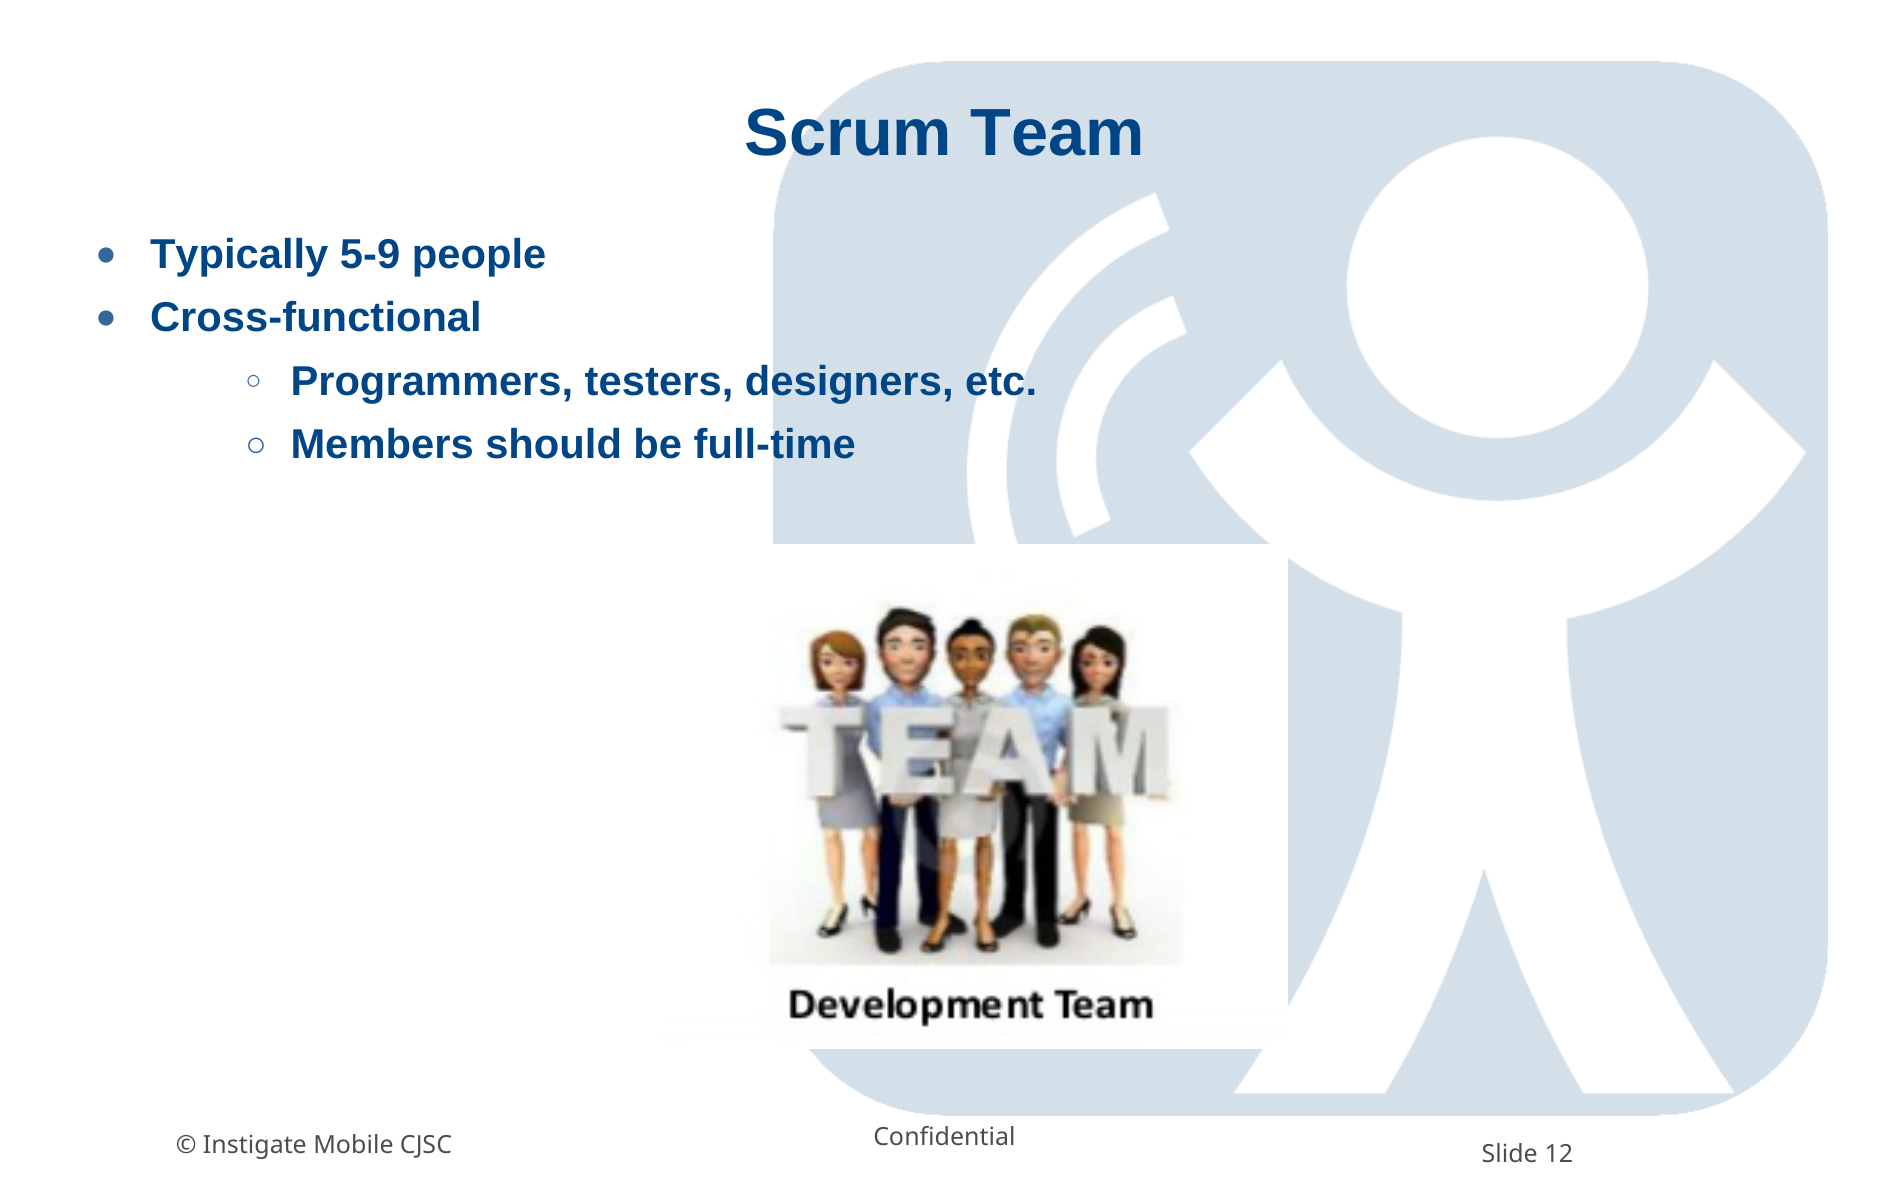

Scrum Team
Typically 5-9 people
Cross-functional
Programmers, testers, designers, etc.
Members should be full-time
Confidential